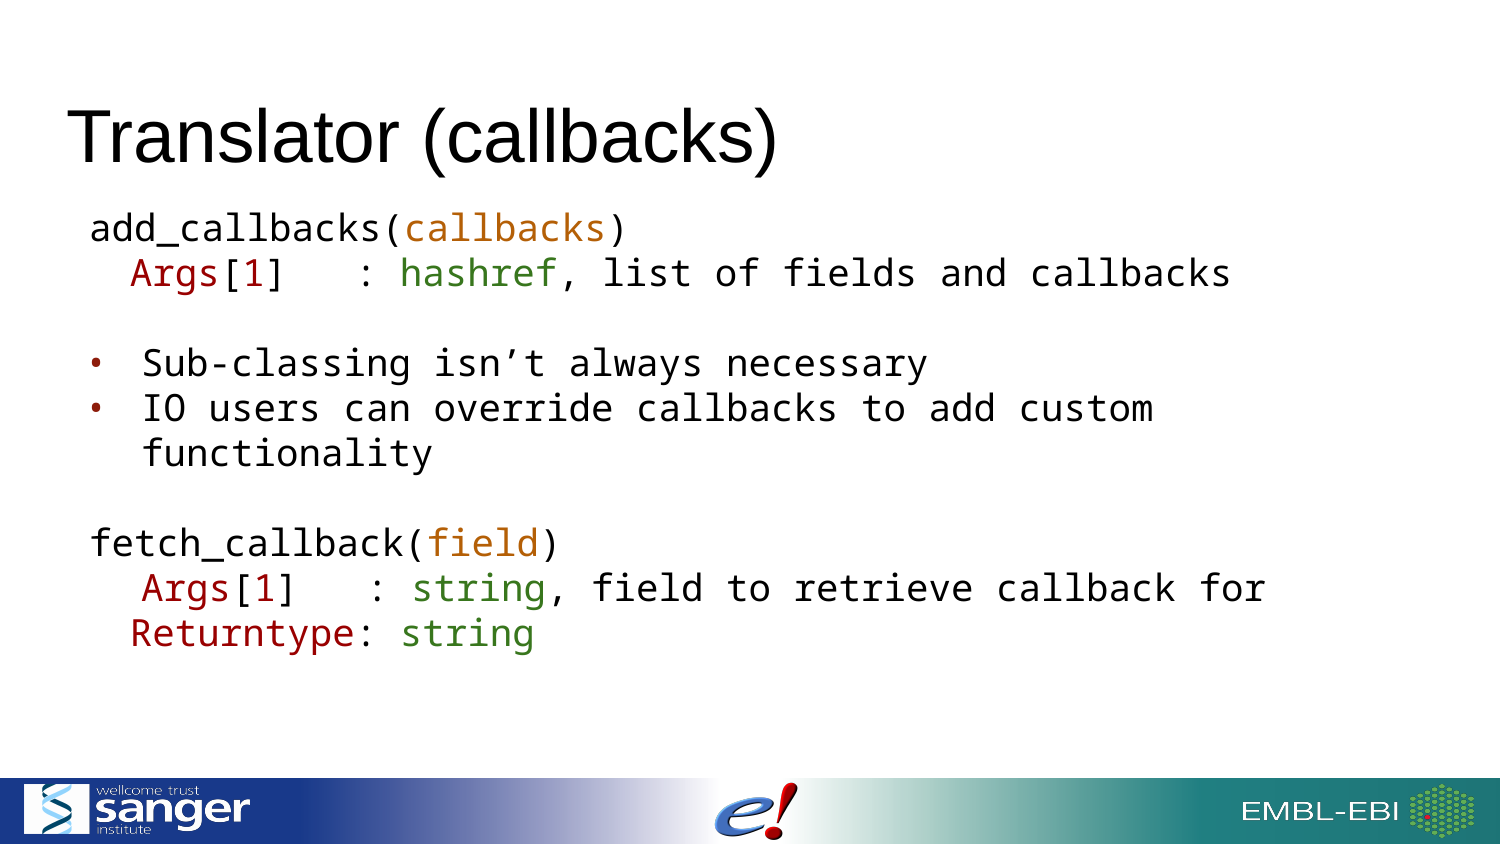

# Translator (callbacks)
add_callbacks(callbacks)
Args[1] : hashref, list of fields and callbacks
Sub-classing isn’t always necessary
IO users can override callbacks to add custom functionality
fetch_callback(field)
Args[1] : string, field to retrieve callback for
Returntype: string